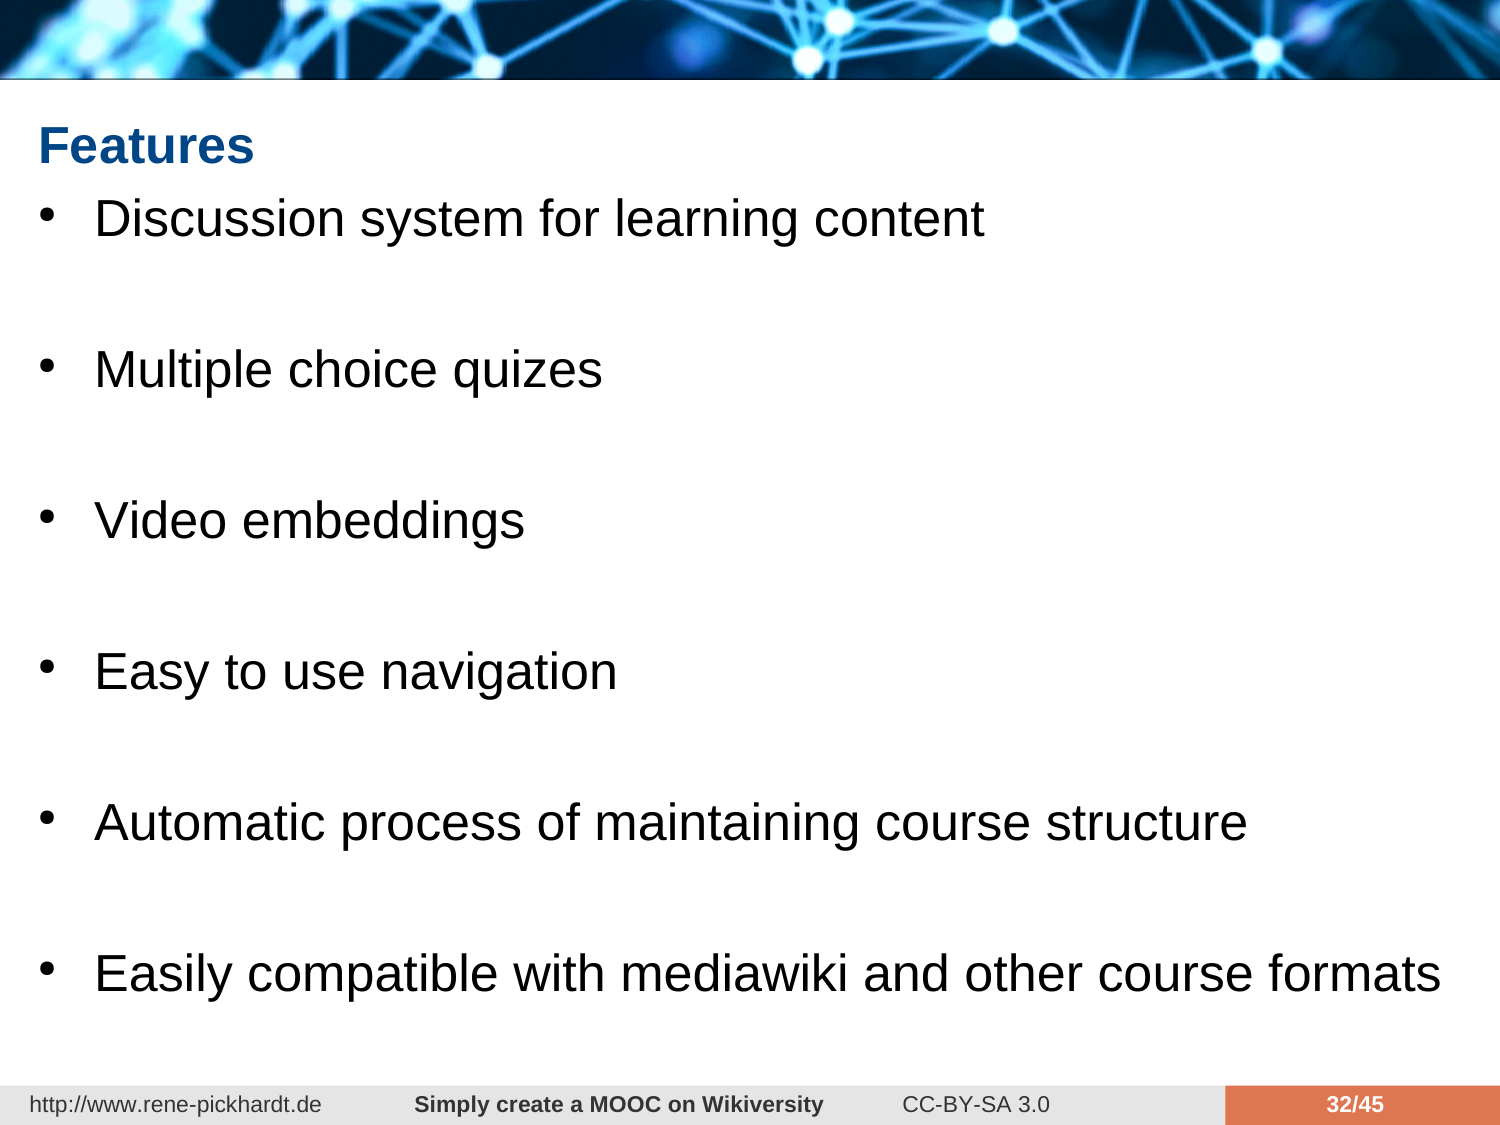

# Features
Discussion system for learning content
Multiple choice quizes
Video embeddings
Easy to use navigation
Automatic process of maintaining course structure
Easily compatible with mediawiki and other course formats